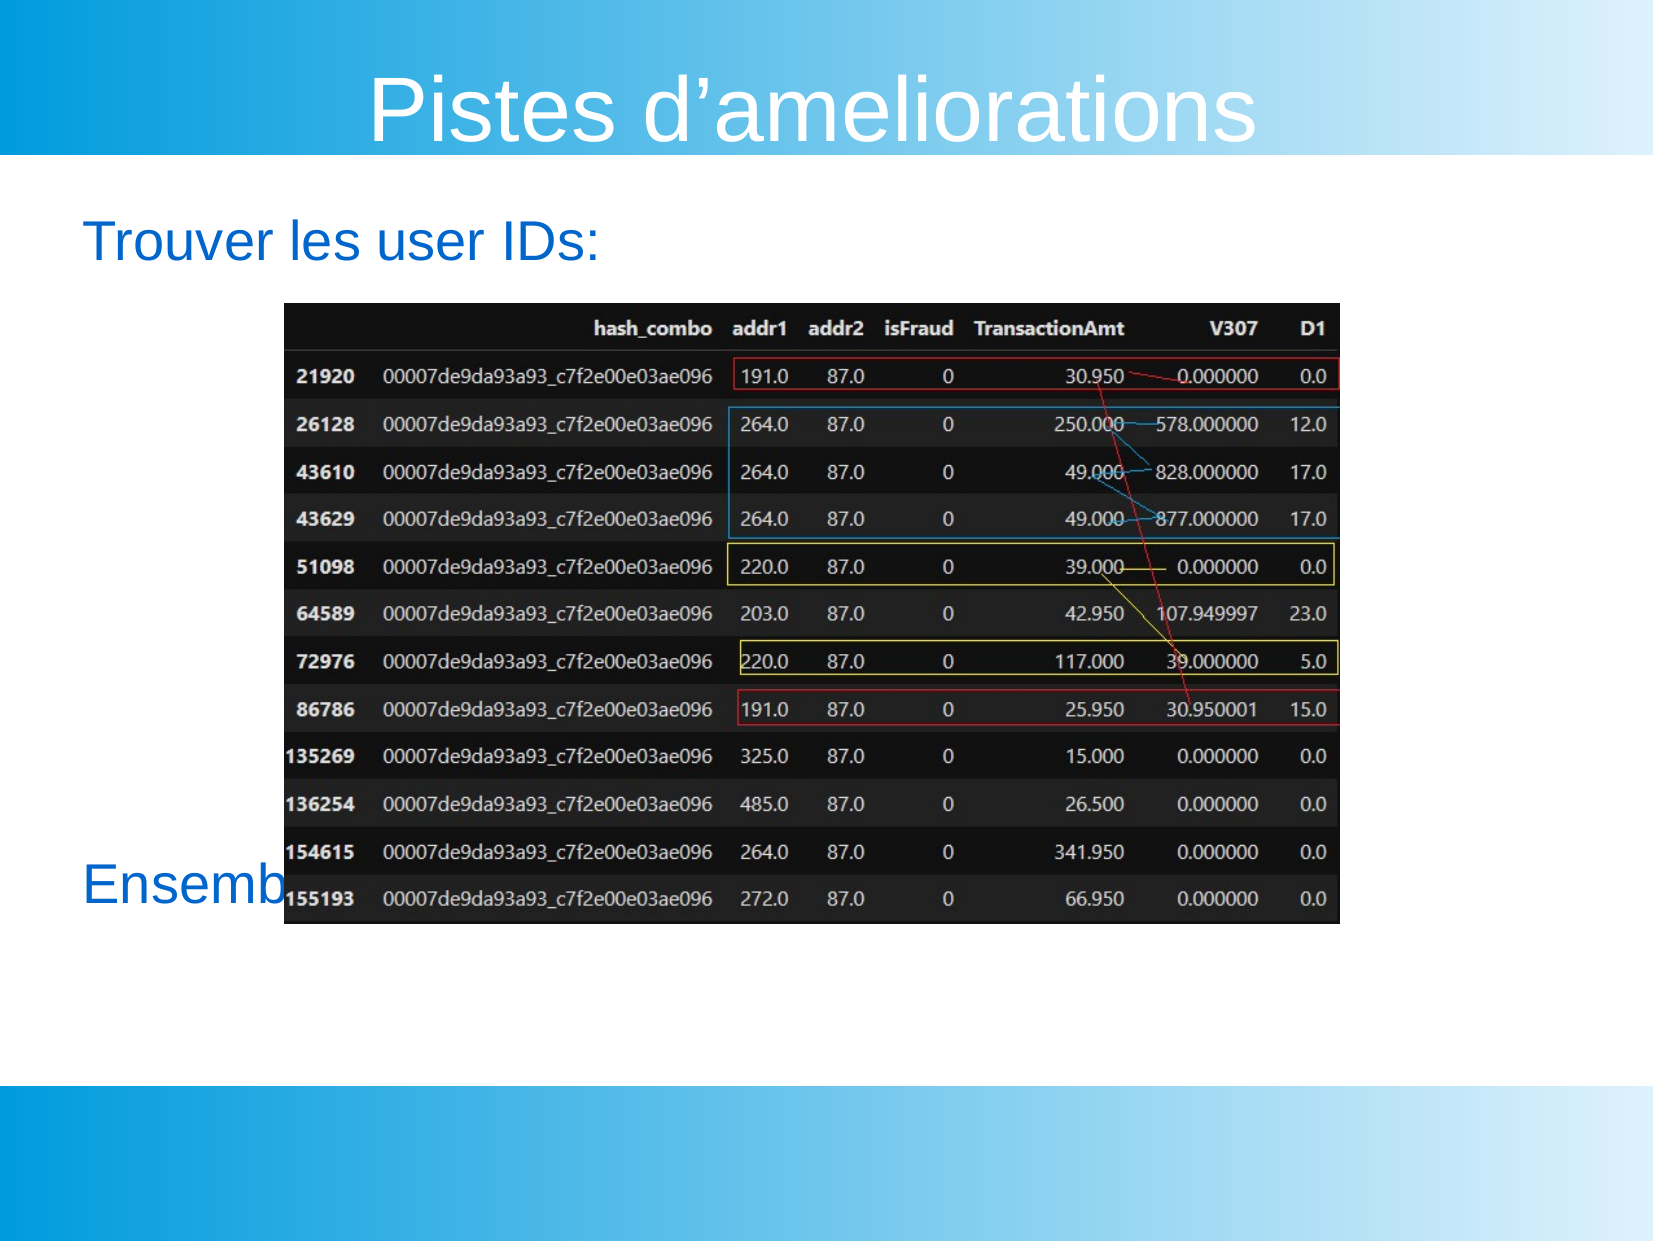

# Pistes d’ameliorations
Trouver les user IDs:
Ensemble d’ensembles (LightGBM + CatBoost ?)